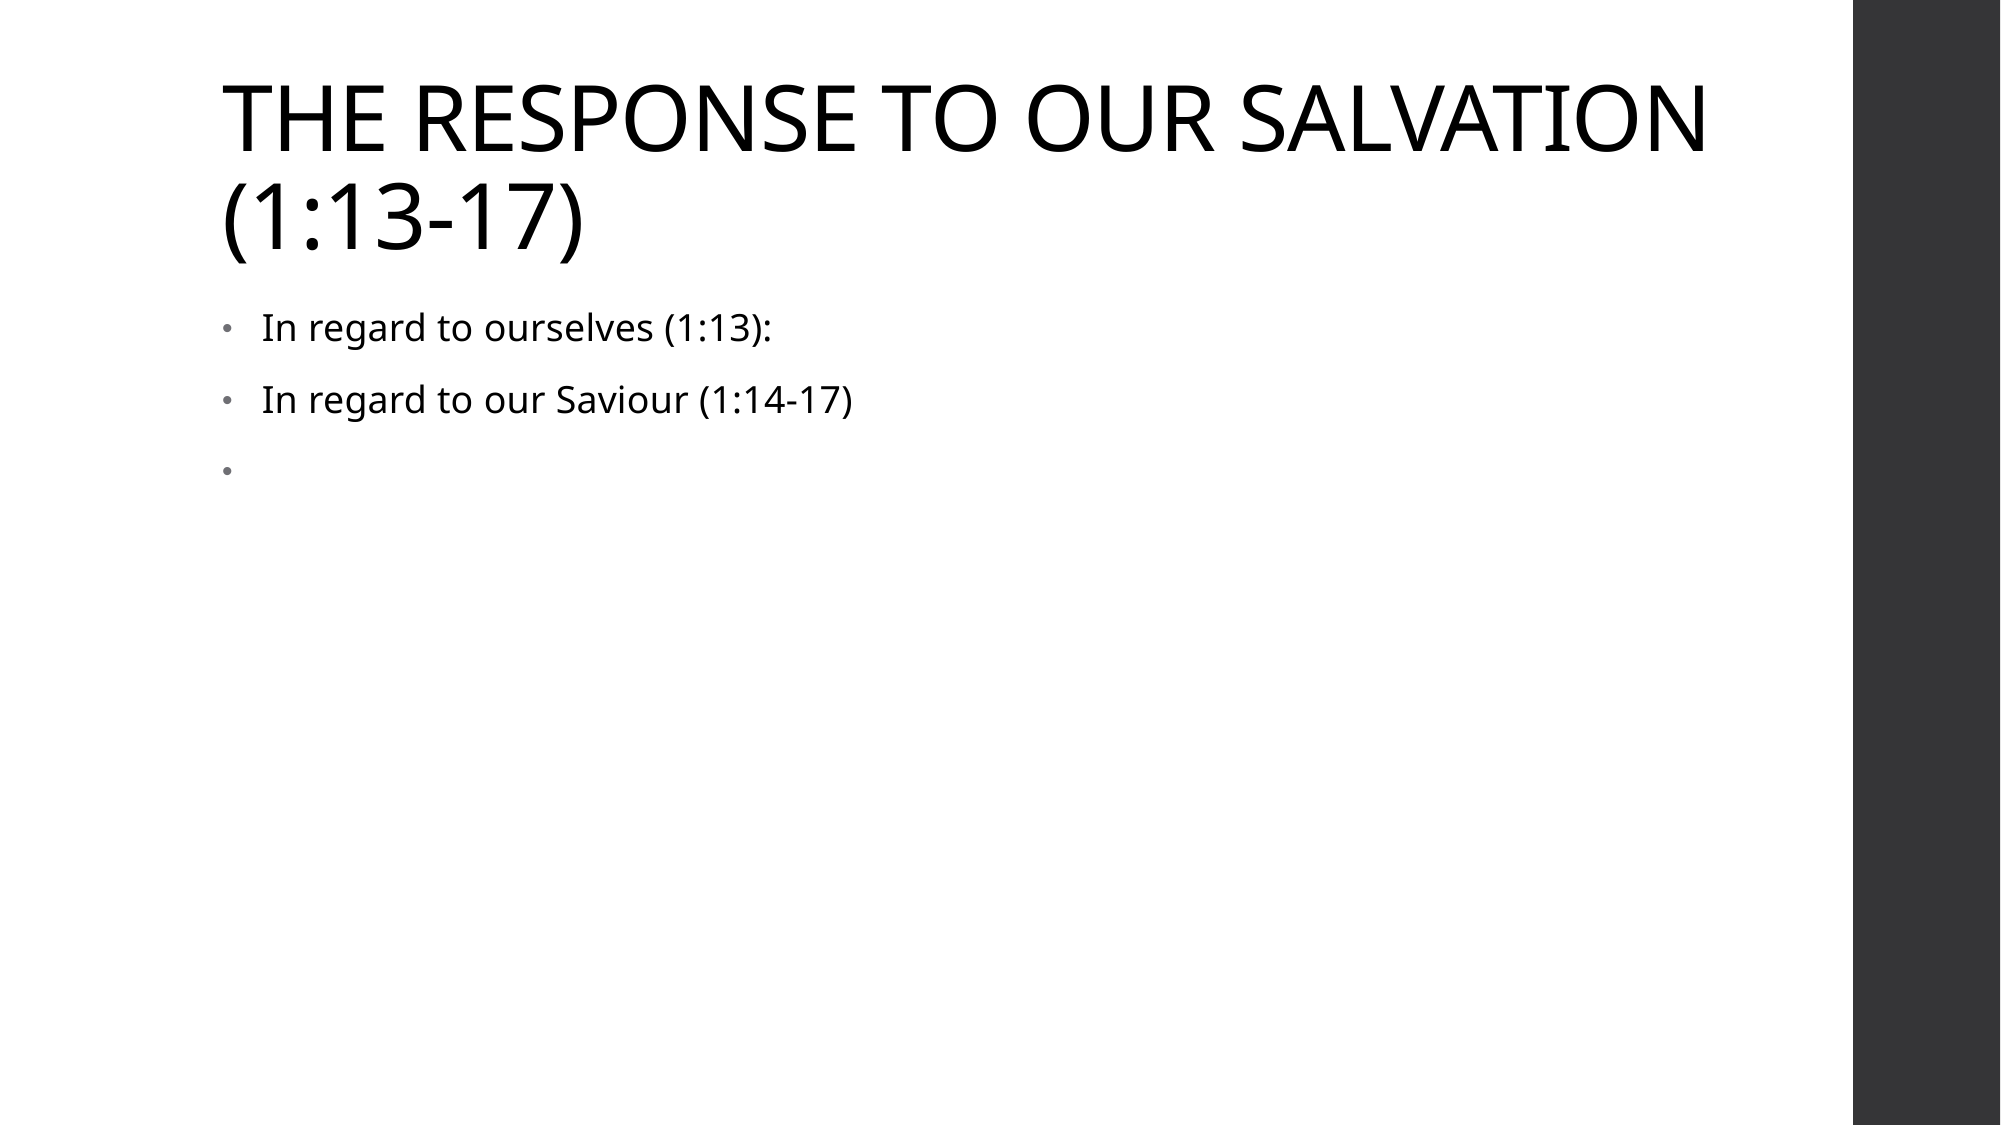

# THE RESPONSE TO OUR SALVATION (1:13-17)
 In regard to ourselves (1:13):
 In regard to our Saviour (1:14-17)